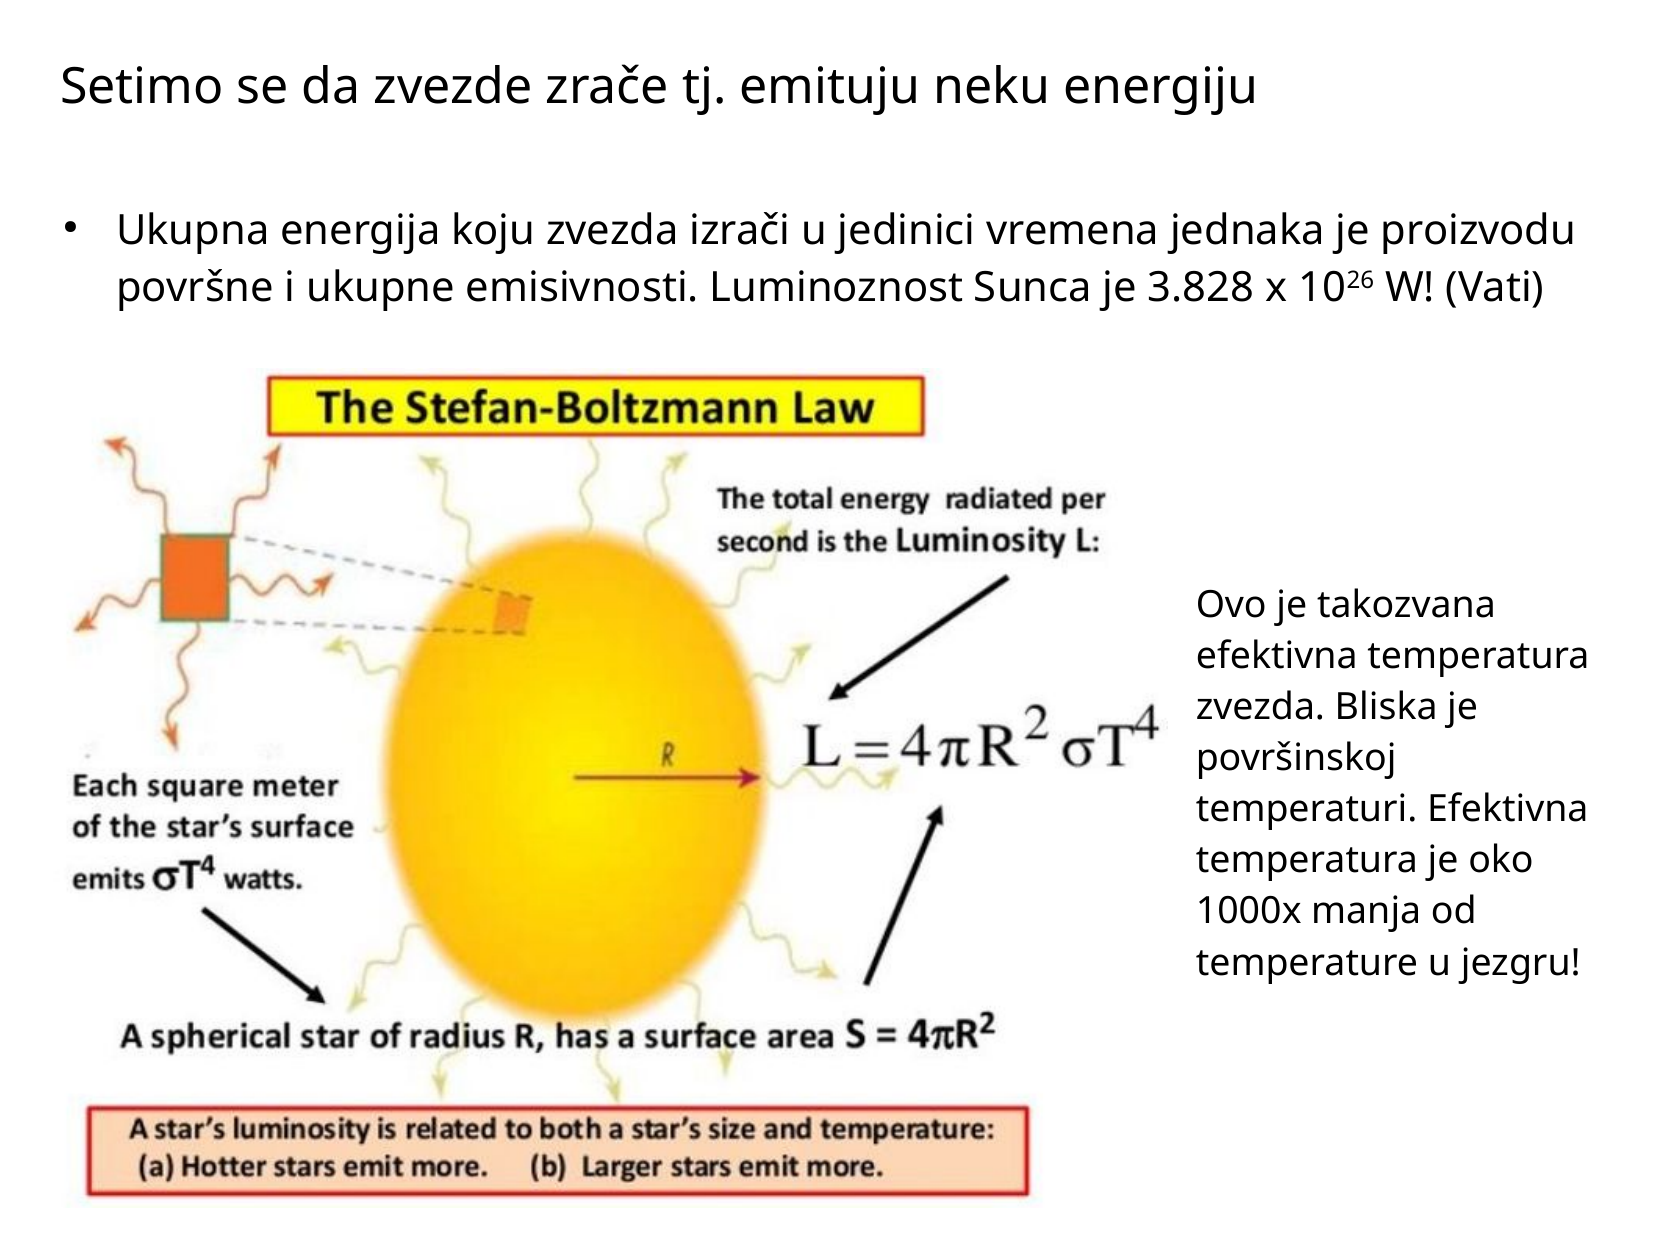

# Setimo se da zvezde zrače tj. emituju neku energiju
Ukupna energija koju zvezda izrači u jedinici vremena jednaka je proizvodu površne i ukupne emisivnosti. Luminoznost Sunca je 3.828 x 1026 W! (Vati)
Ovo je takozvana efektivna temperatura zvezda. Bliska je površinskoj temperaturi. Efektivna temperatura je oko 1000x manja od temperature u jezgru!